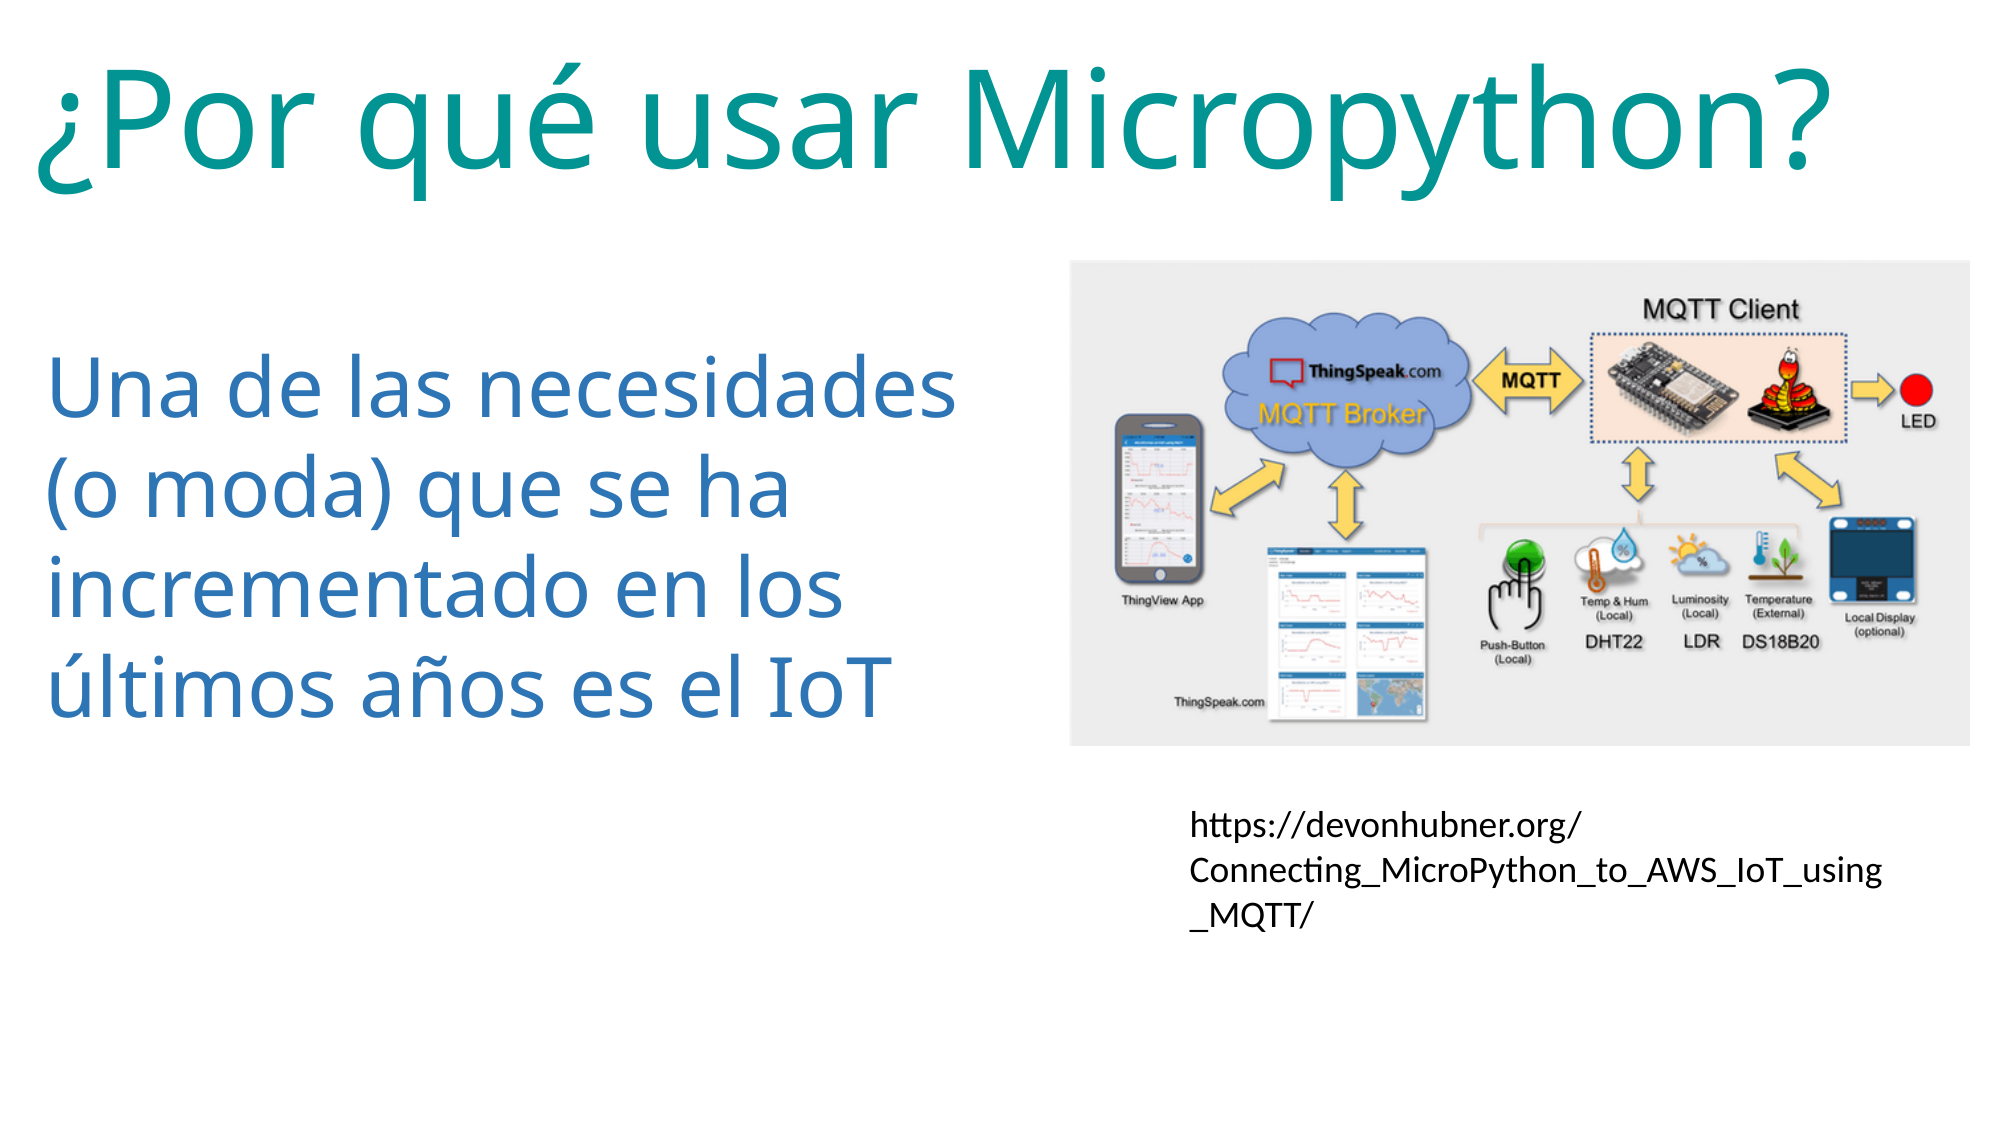

# ¿Por qué usar Micropython?
Una de las necesidades (o moda) que se ha incrementado en los últimos años es el IoT
https://devonhubner.org/Connecting_MicroPython_to_AWS_IoT_using_MQTT/